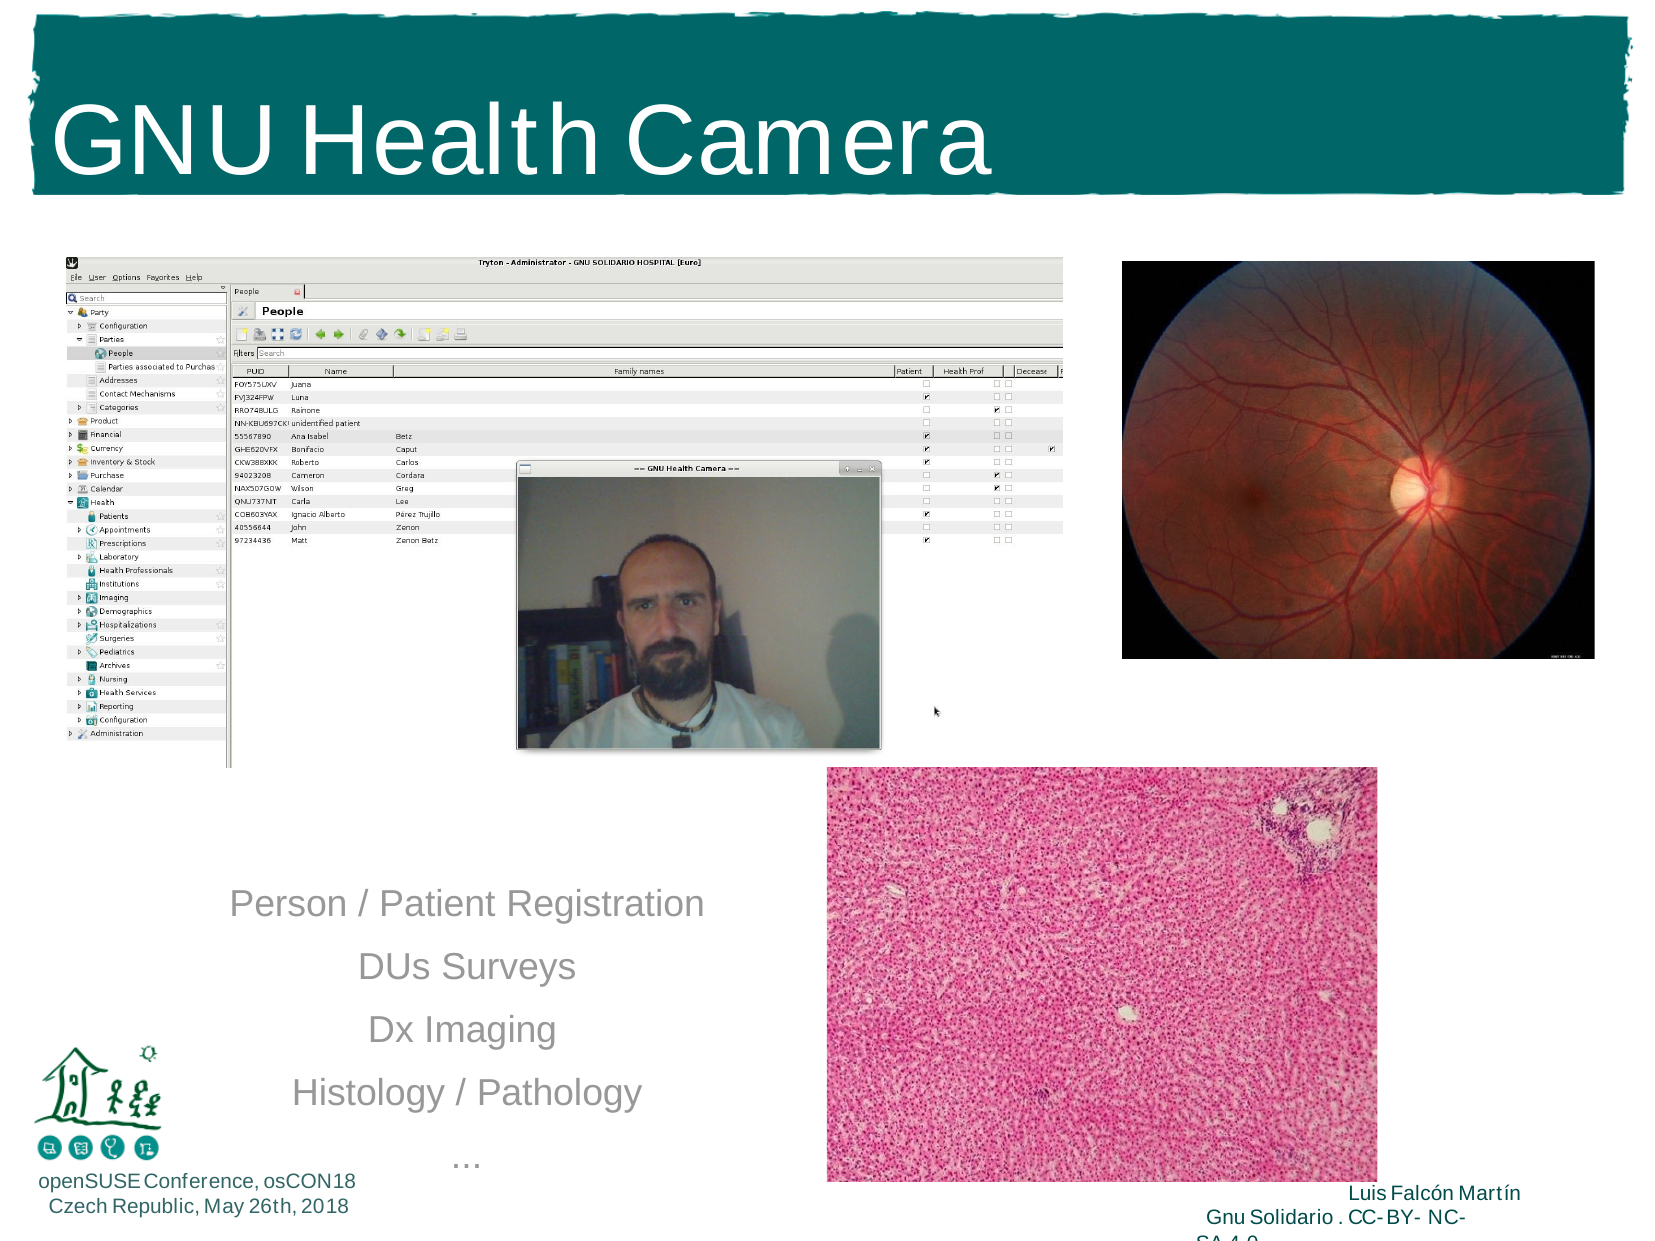

# GNUHealthCamera
Person / Patient Registration DUs Surveys
Dx Imaging Histology / Pathology
...
openSUSEConference,osCON18 CzechRepublic,May26th,2018
LuisFalcónMartín GnuSolidario.CC-BY-NC-SA4.0